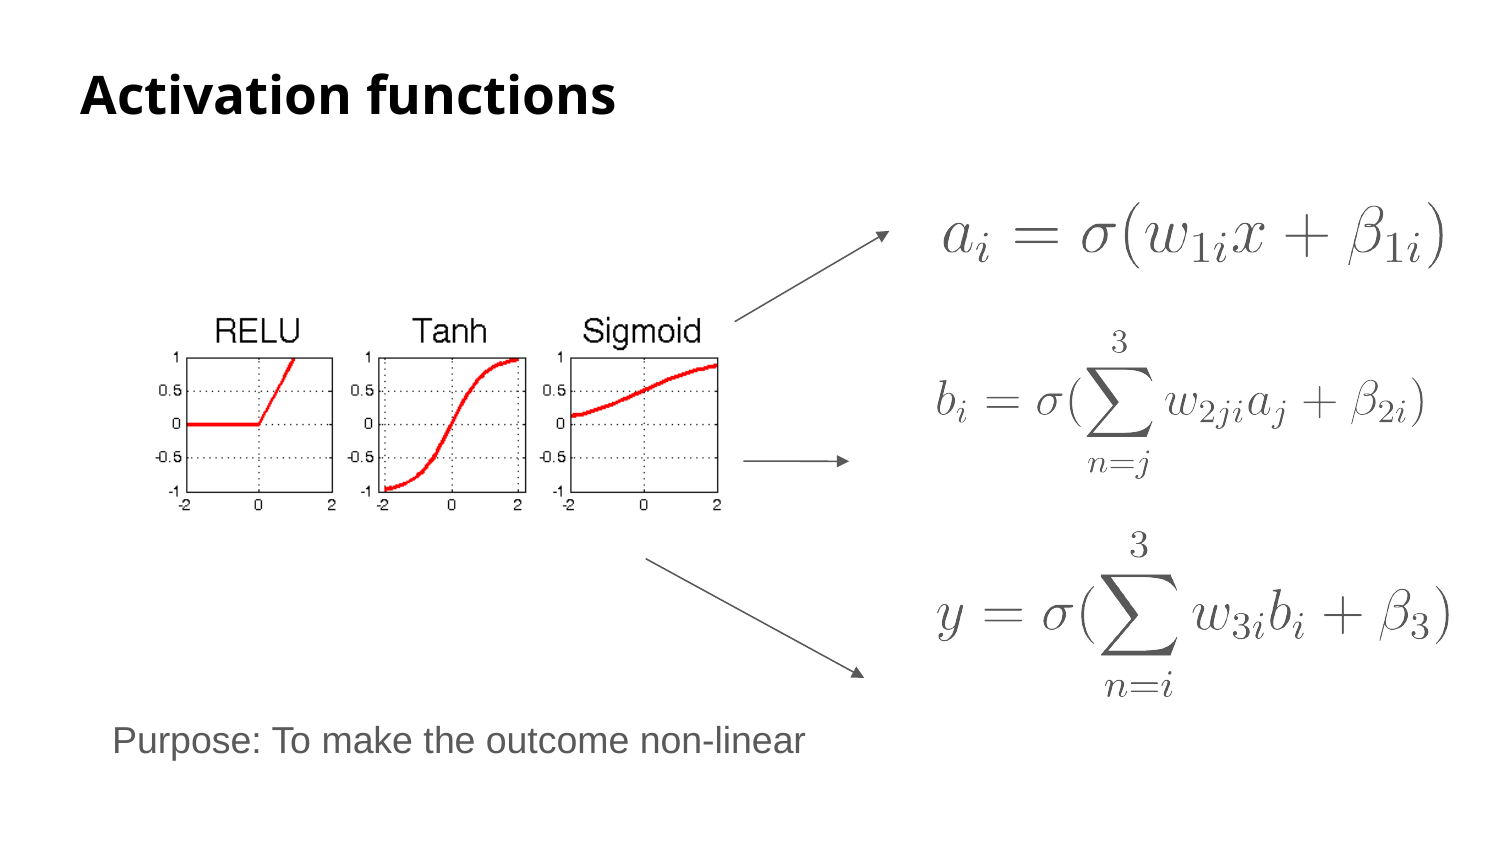

# Activation functions
Purpose: To make the outcome non-linear